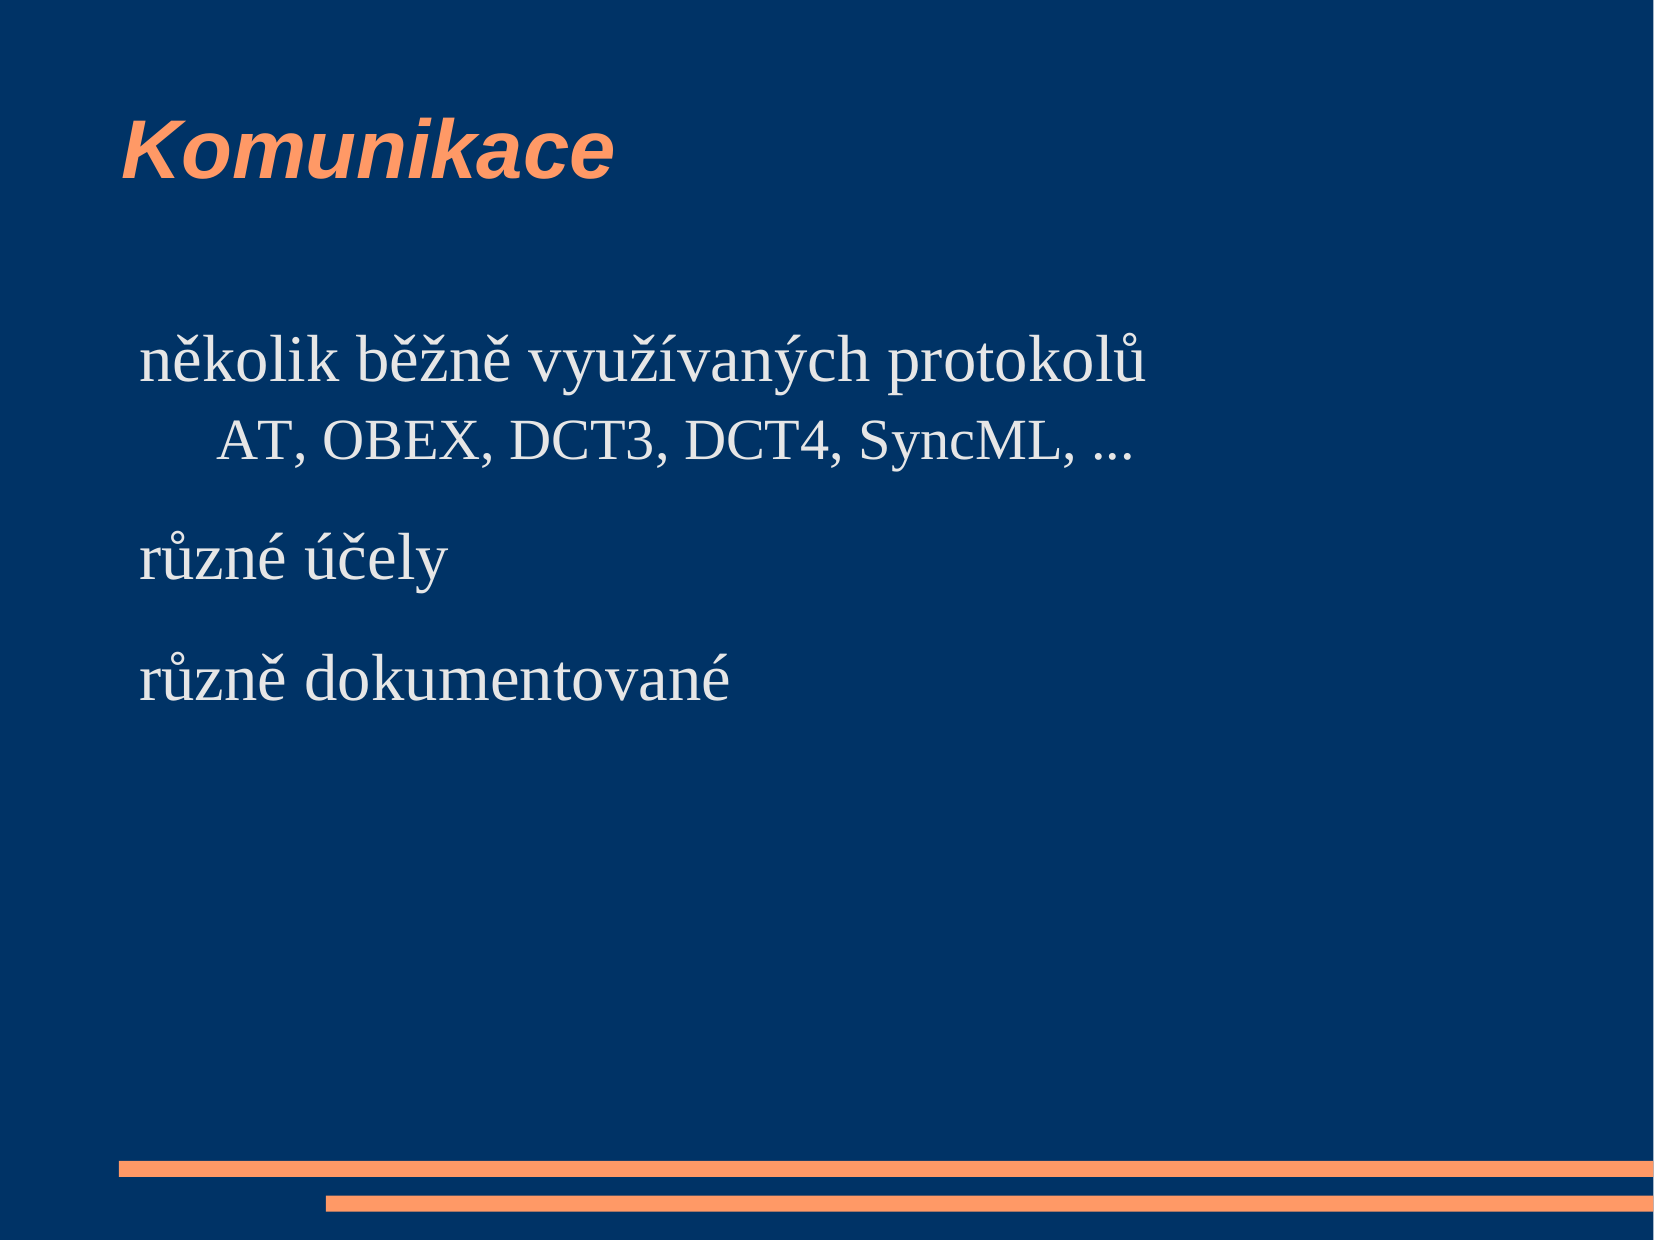

# Komunikace
několik běžně využívaných protokolů
AT, OBEX, DCT3, DCT4, SyncML, ...
různé účely
různě dokumentované